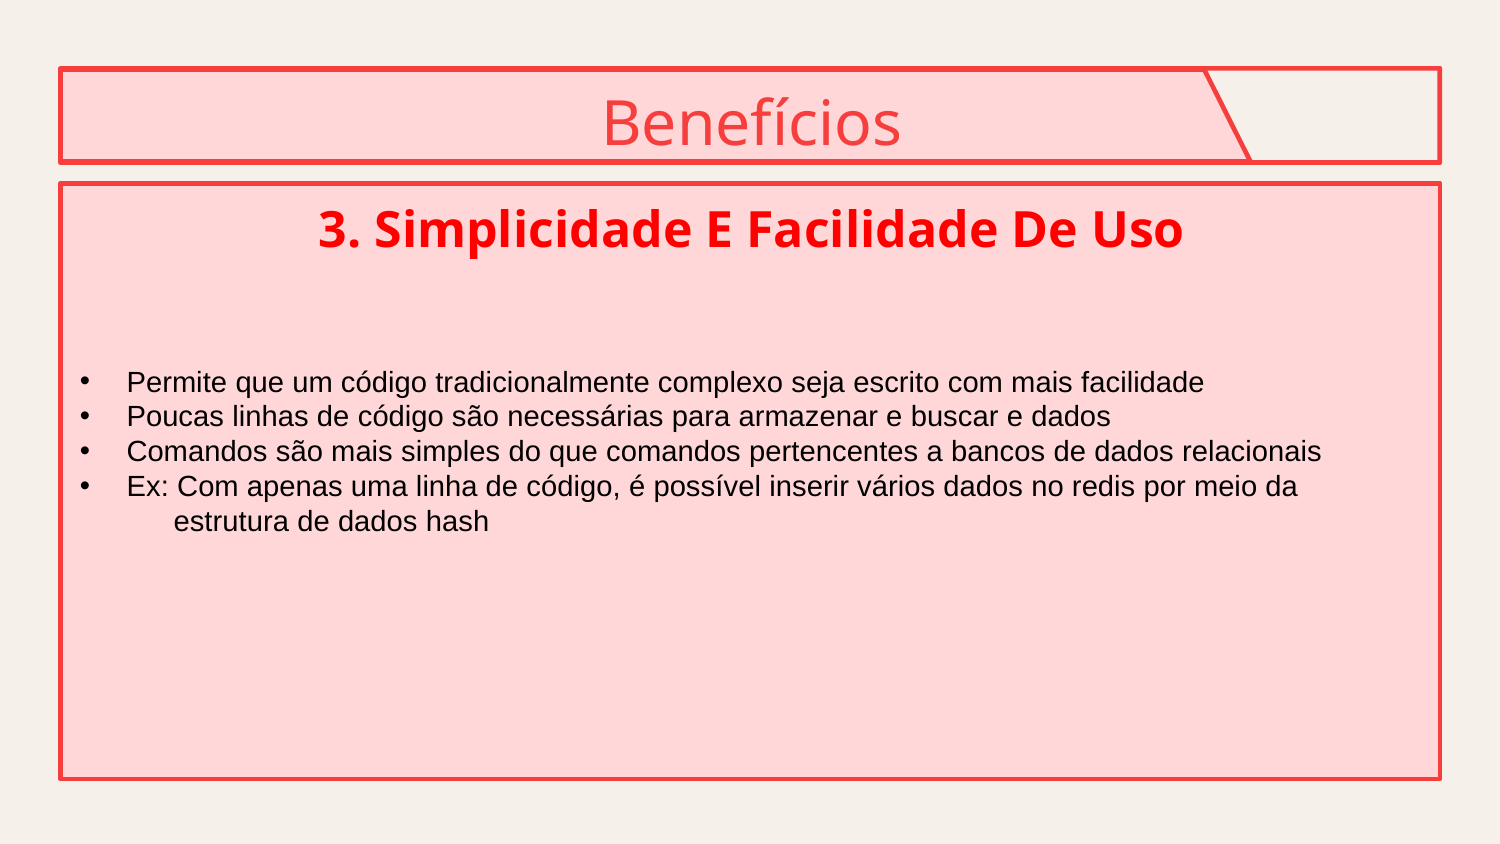

# Benefícios
3. Simplicidade E Facilidade De Uso
Permite que um código tradicionalmente complexo seja escrito com mais facilidade
Poucas linhas de código são necessárias para armazenar e buscar e dados
Comandos são mais simples do que comandos pertencentes a bancos de dados relacionais
Ex: Com apenas uma linha de código, é possível inserir vários dados no redis por meio da estrutura de dados hash